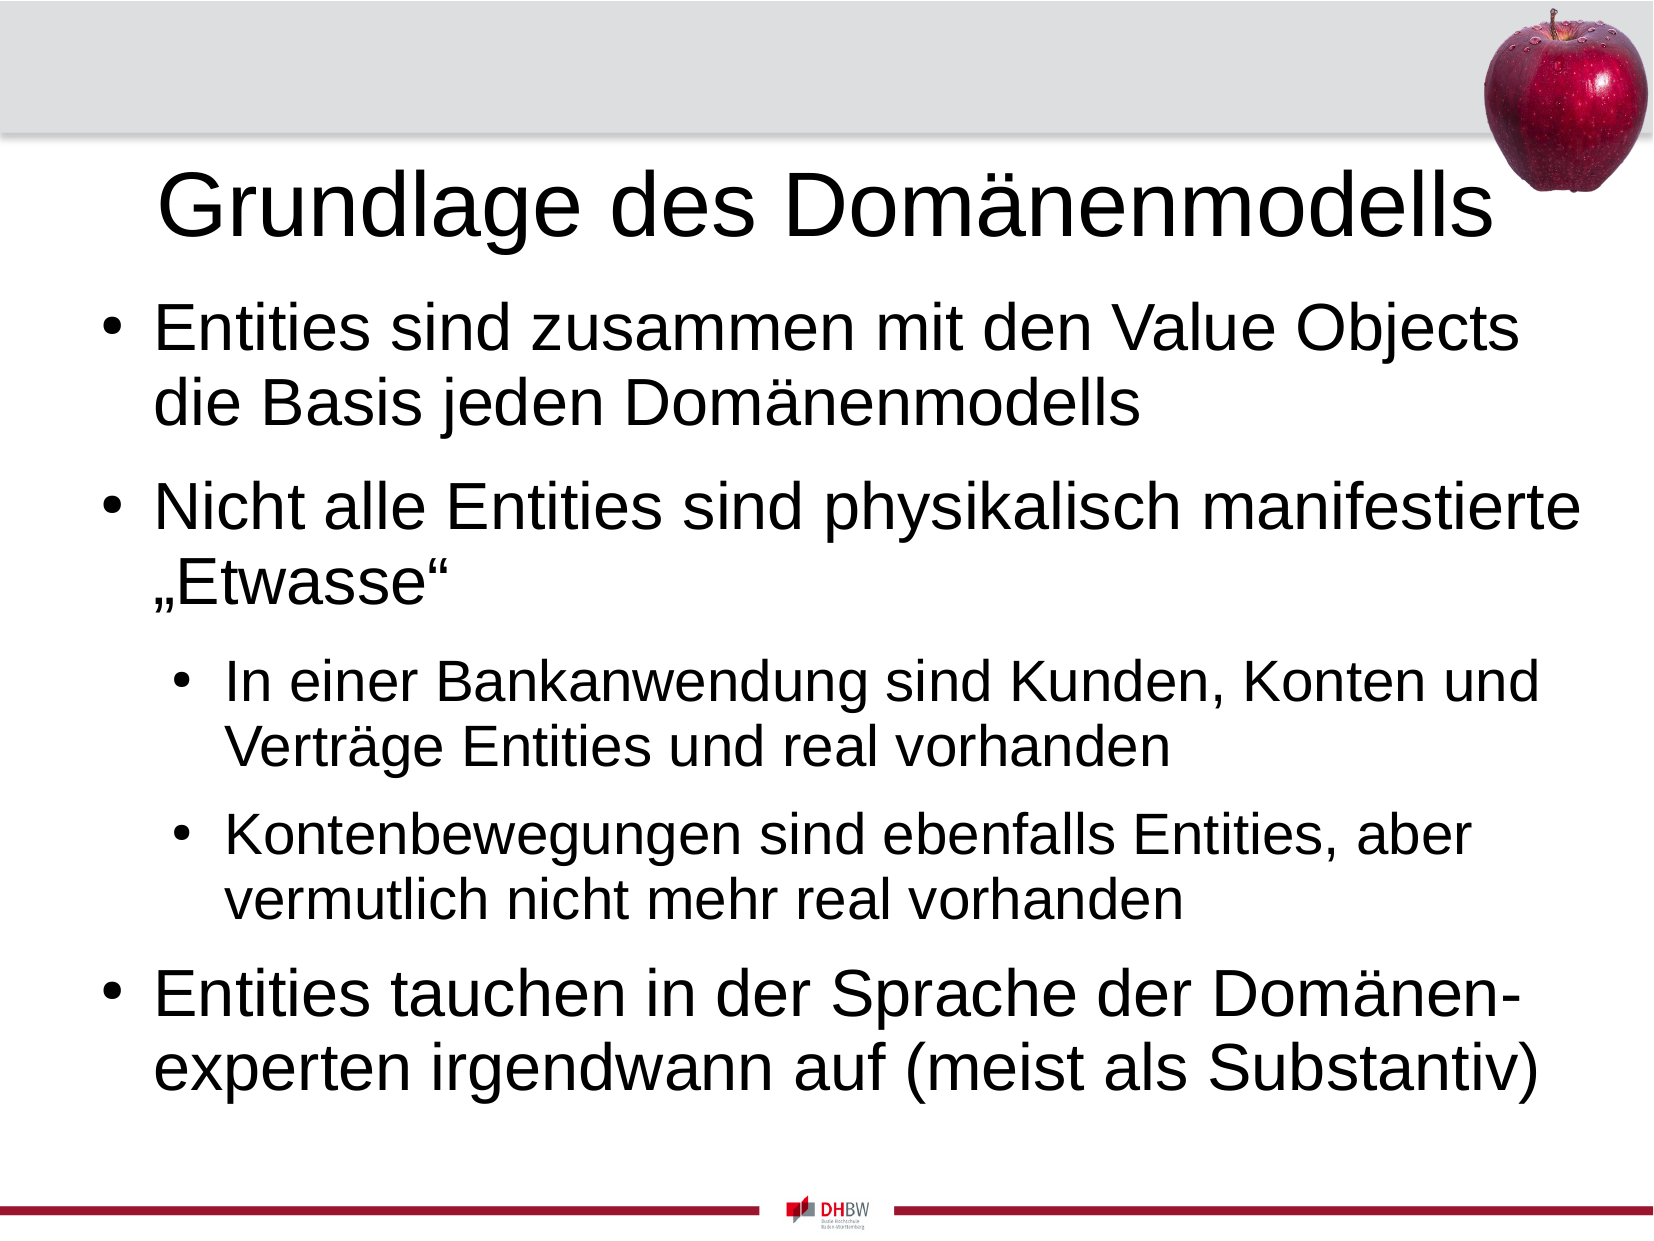

# Grundlage des Domänenmodells
Entities sind zusammen mit den Value Objects die Basis jeden Domänenmodells
Nicht alle Entities sind physikalisch manifestierte „Etwasse“
In einer Bankanwendung sind Kunden, Konten und Verträge Entities und real vorhanden
Kontenbewegungen sind ebenfalls Entities, aber vermutlich nicht mehr real vorhanden
Entities tauchen in der Sprache der Domänen-experten irgendwann auf (meist als Substantiv)